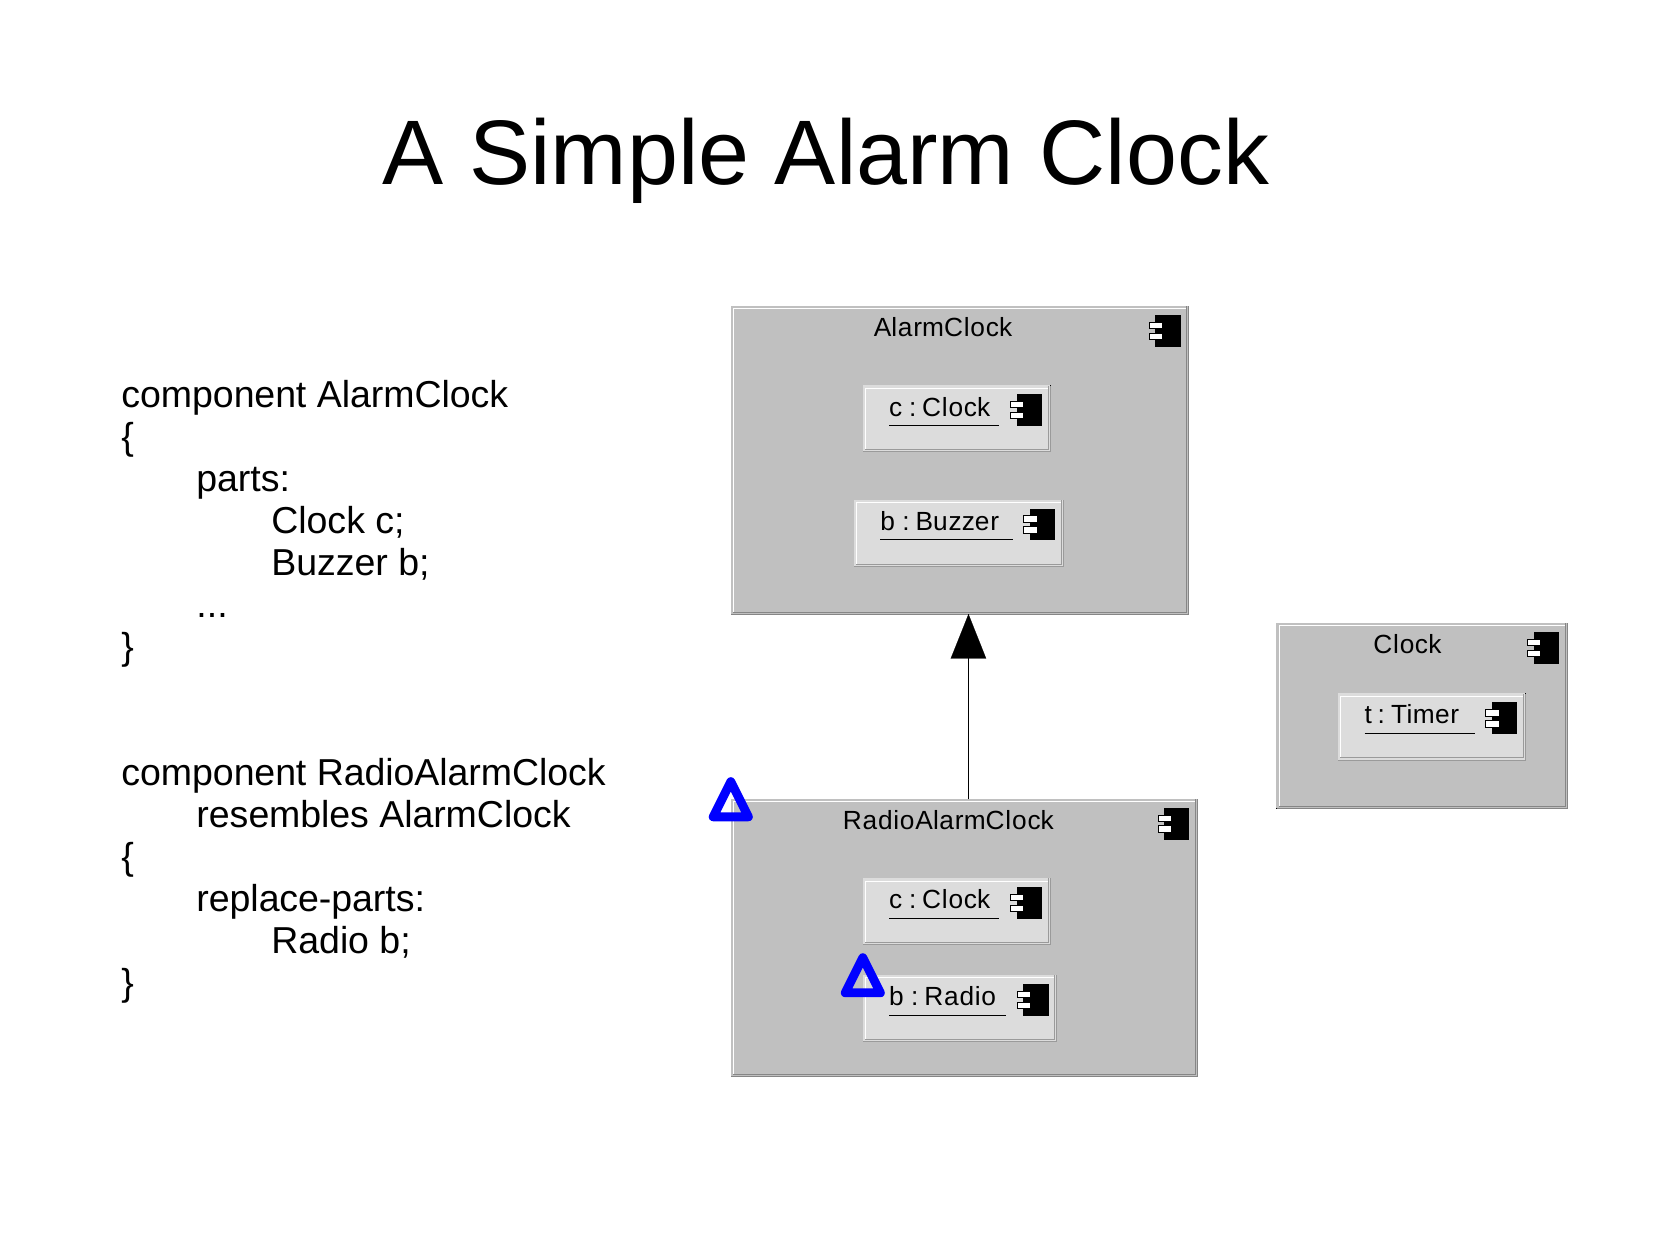

# A Simple Alarm Clock
component AlarmClock
{
	parts:
		Clock c;
		Buzzer b;
	...
}
component RadioAlarmClock
	resembles AlarmClock
{
	replace-parts:
		Radio b;
}